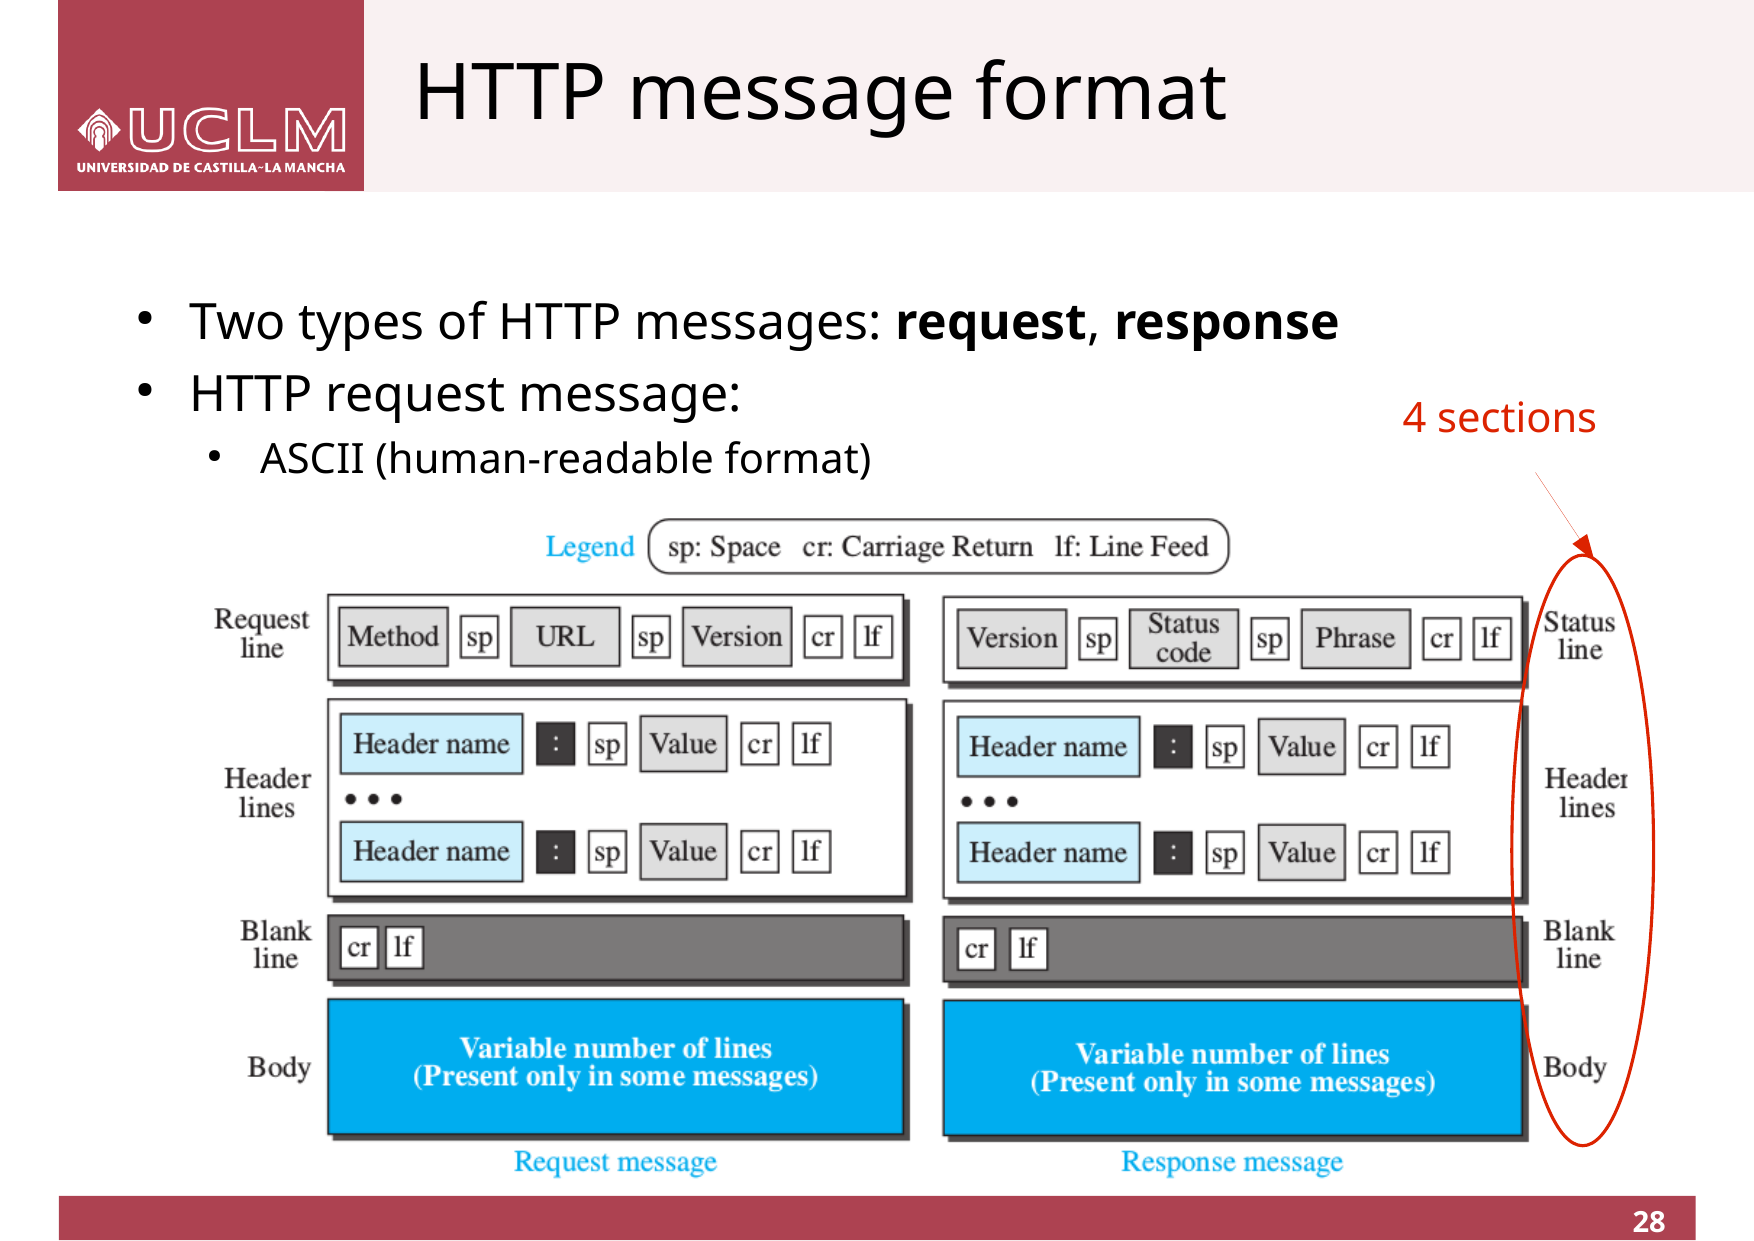

# HTTP message format
Two types of HTTP messages: request, response
HTTP request message:
ASCII (human-readable format)
4 sections
28